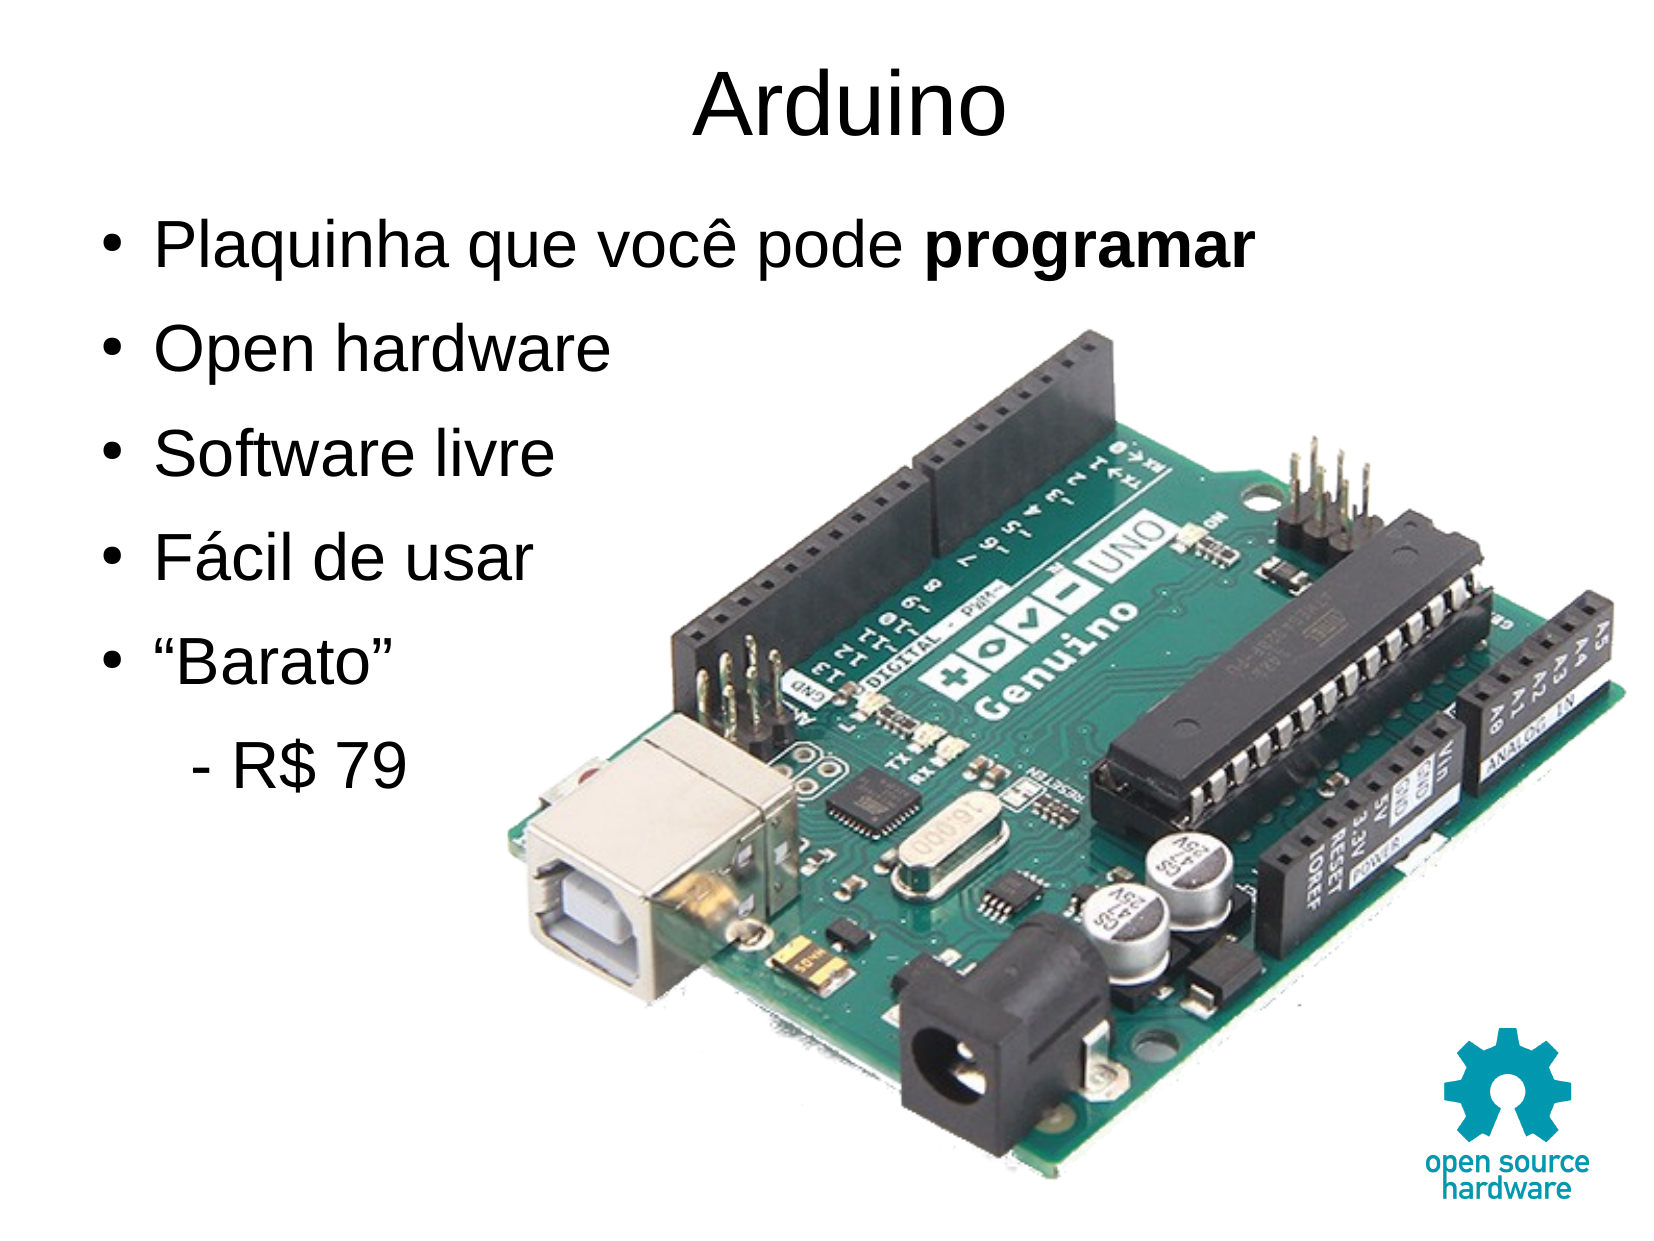

# Arduino
Plaquinha que você pode programar
Open hardware
Software livre
Fácil de usar
“Barato”
 - R$ 79